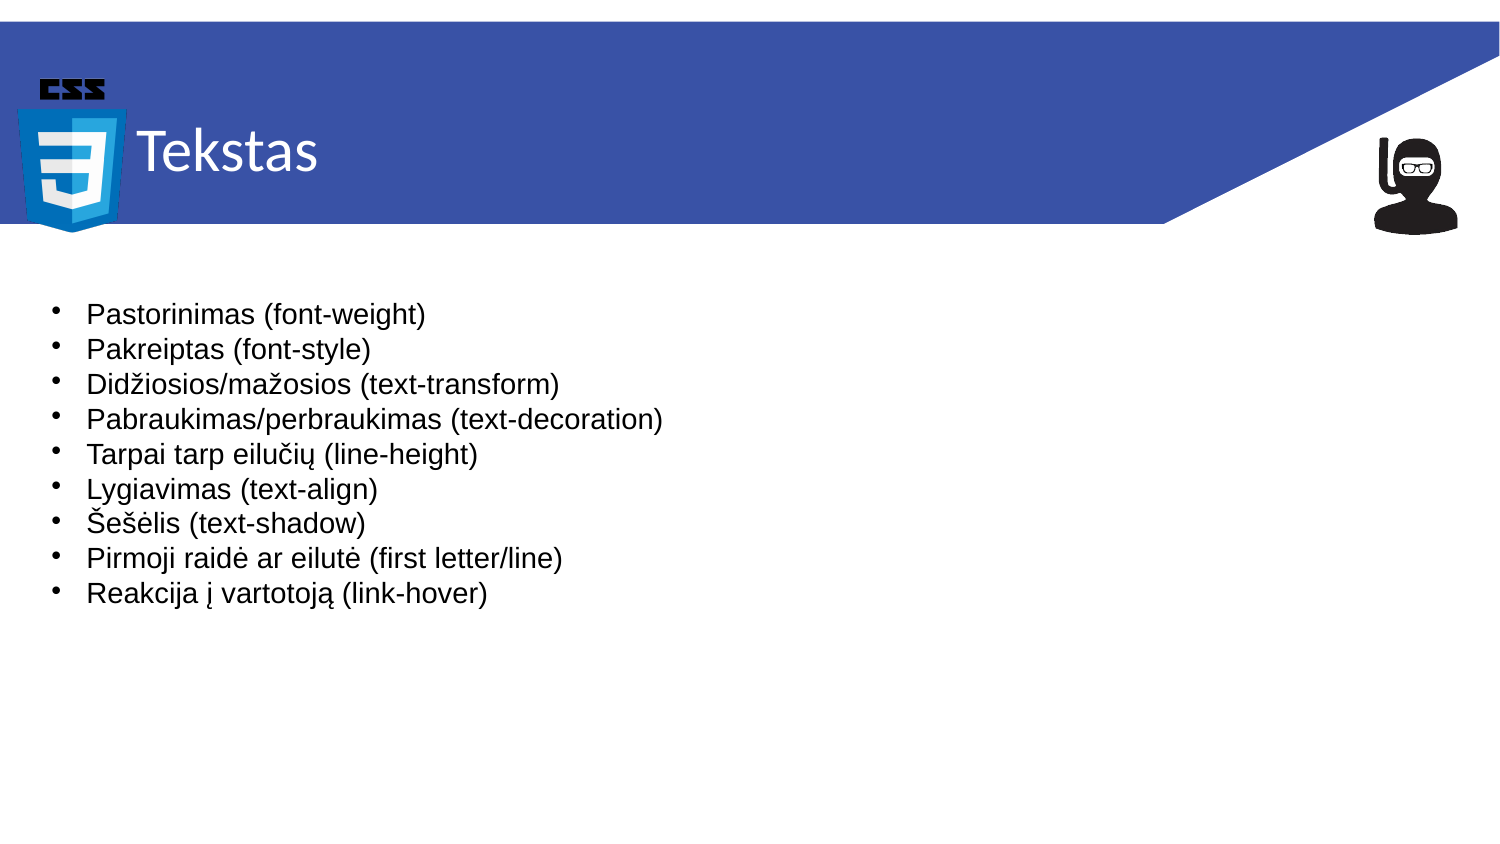

Tekstas
Pastorinimas (font-weight)
Pakreiptas (font-style)
Didžiosios/mažosios (text-transform)
Pabraukimas/perbraukimas (text-decoration)
Tarpai tarp eilučių (line-height)
Lygiavimas (text-align)
Šešėlis (text-shadow)
Pirmoji raidė ar eilutė (first letter/line)
Reakcija į vartotoją (link-hover)